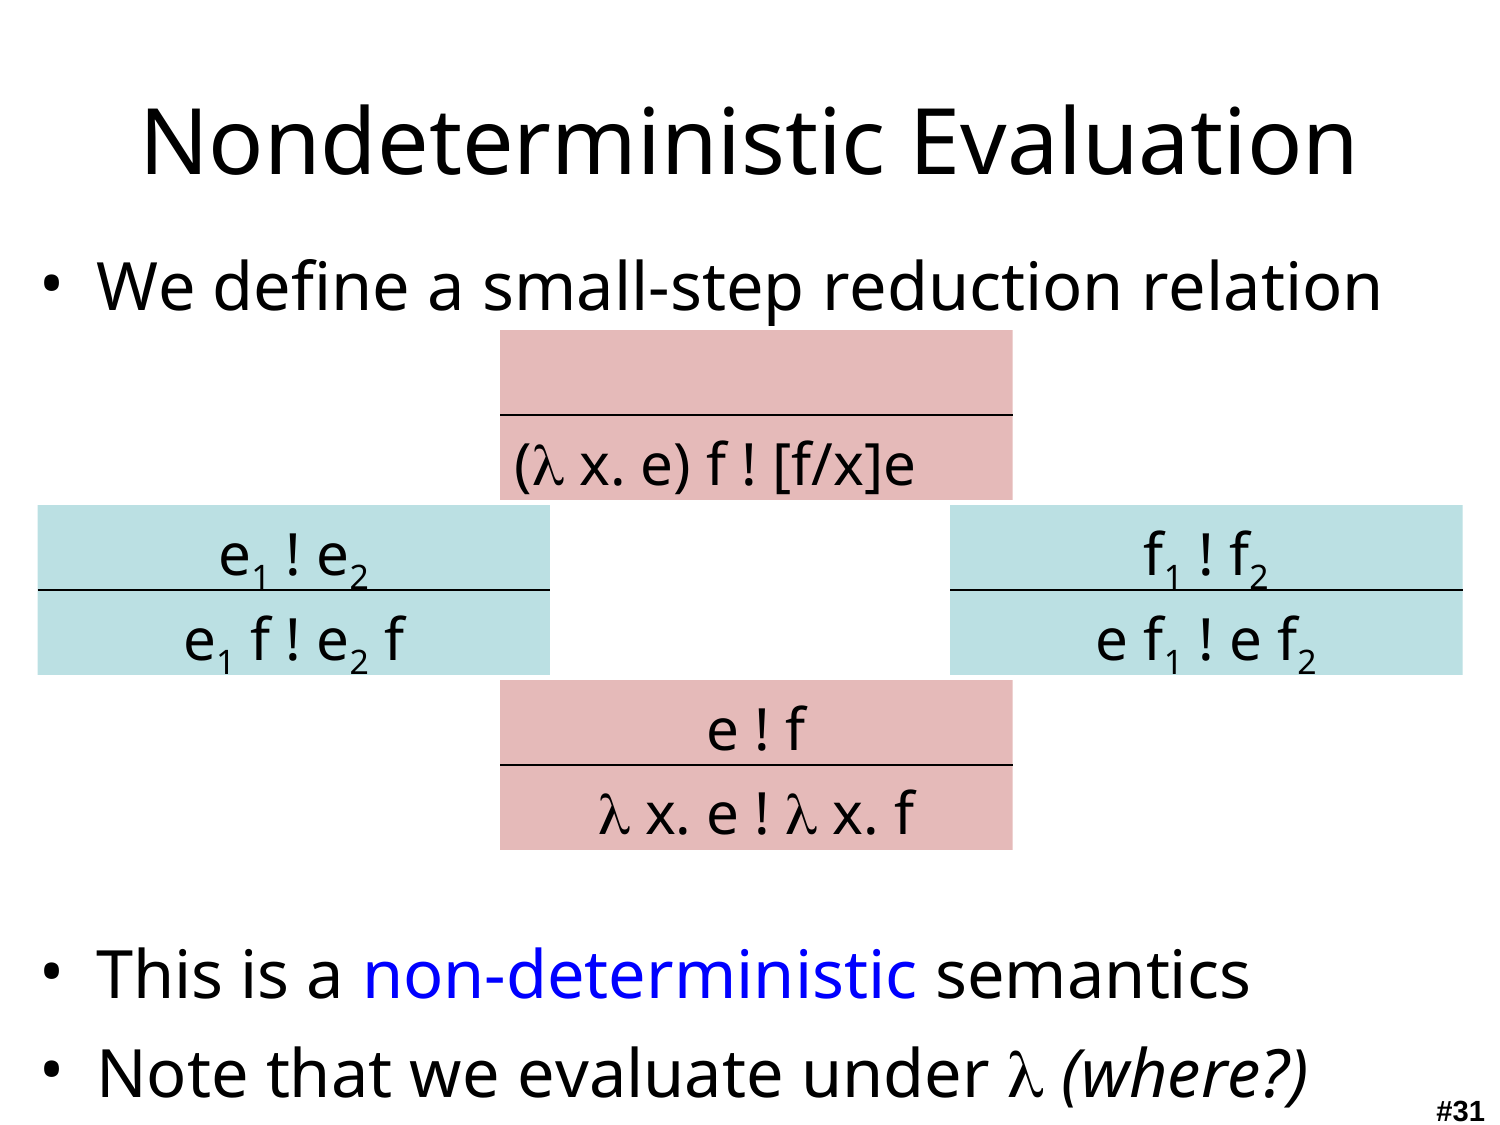

# Nondeterministic Evaluation
We define a small-step reduction relation
This is a non-deterministic semantics
Note that we evaluate under  (where?)
( x. e) f ! [f/x]e
e1 ! e2
e1 f ! e2 f
f1 ! f2
e f1 ! e f2
e ! f
 x. e !  x. f
31